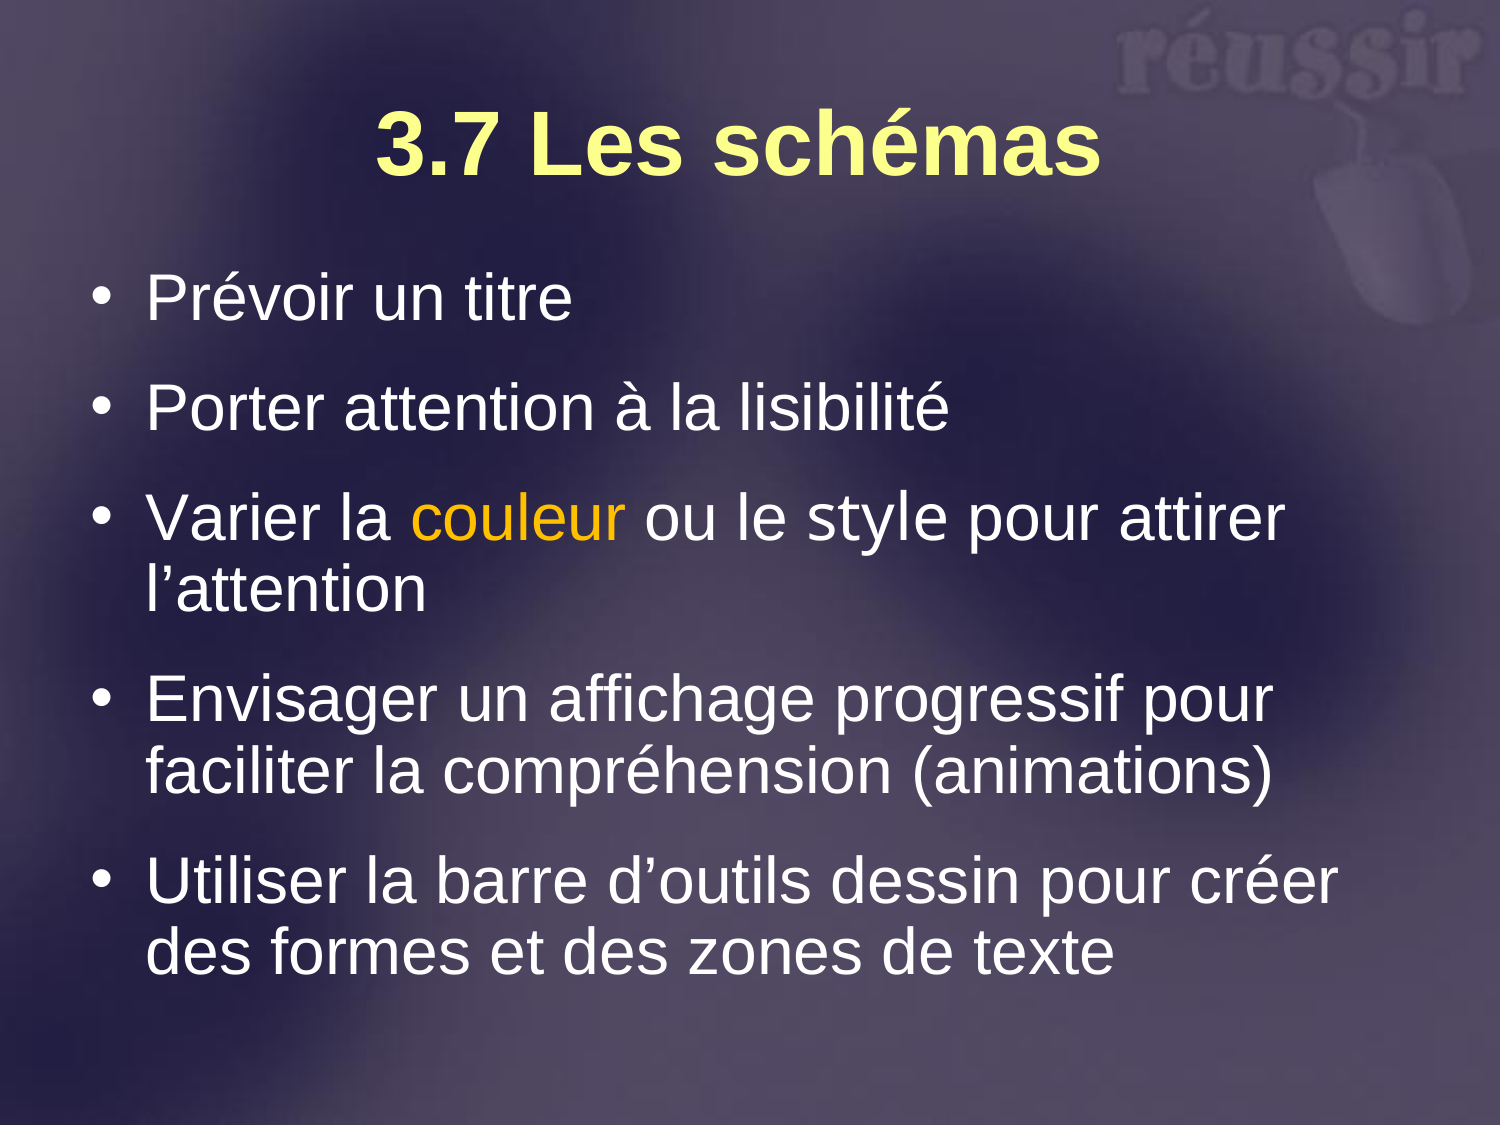

# 3.7 Les schémas
Prévoir un titre
Porter attention à la lisibilité
Varier la couleur ou le style pour attirer l’attention
Envisager un affichage progressif pour faciliter la compréhension (animations)
Utiliser la barre d’outils dessin pour créer des formes et des zones de texte